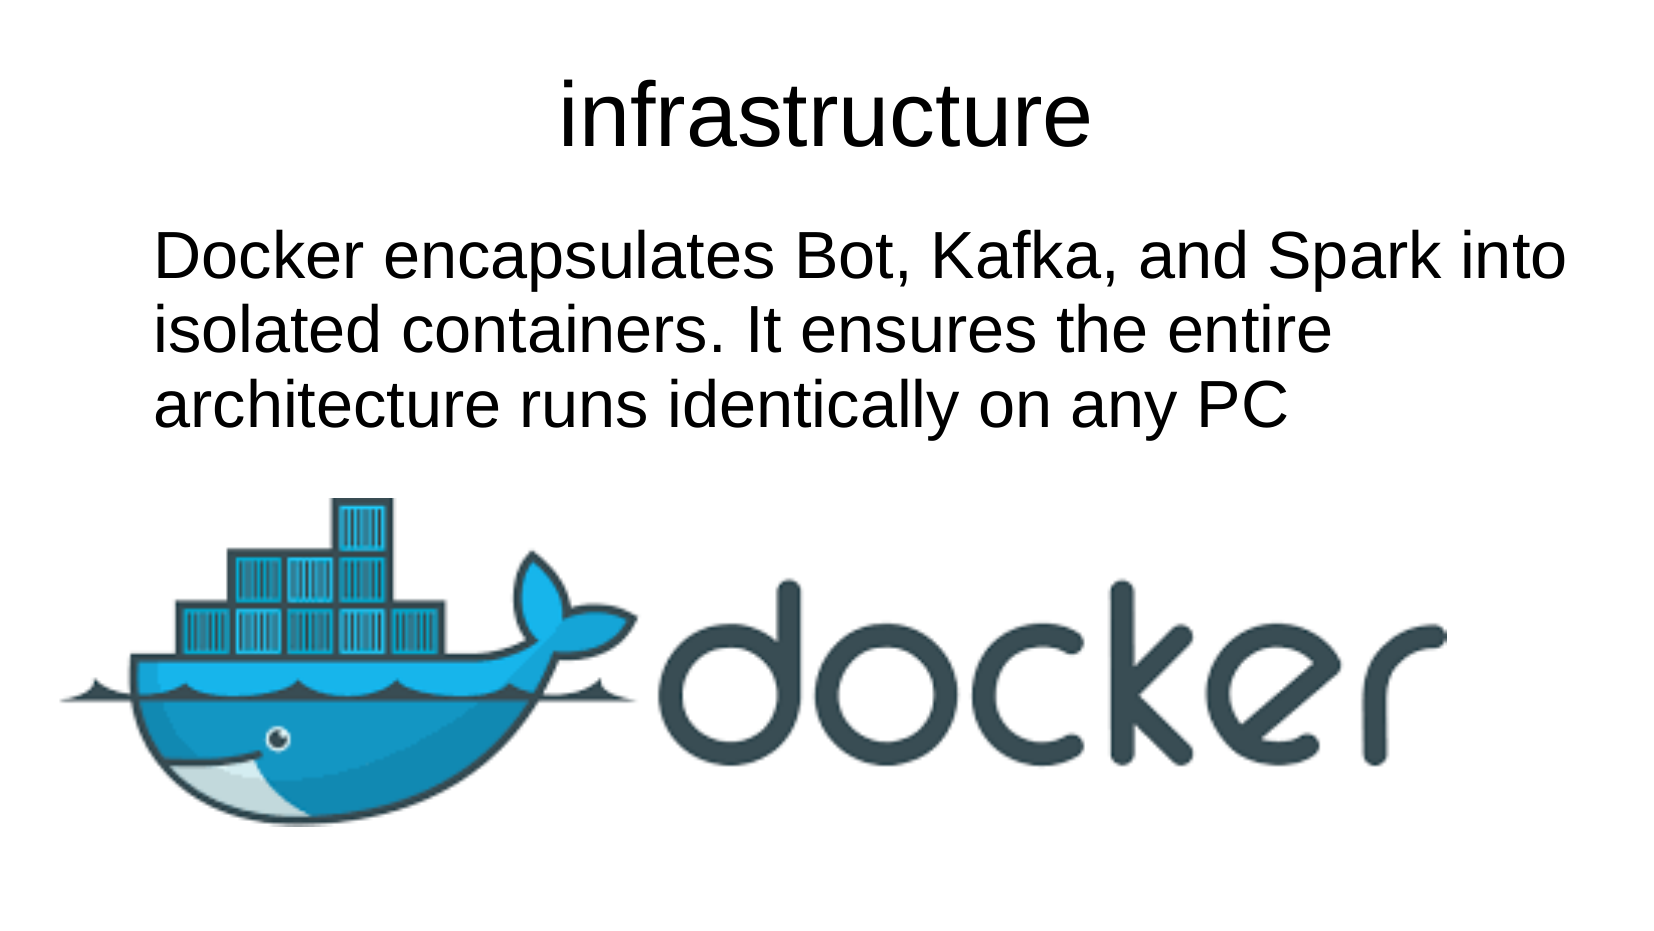

# infrastructure
Docker encapsulates Bot, Kafka, and Spark into isolated containers. It ensures the entire architecture runs identically on any PC